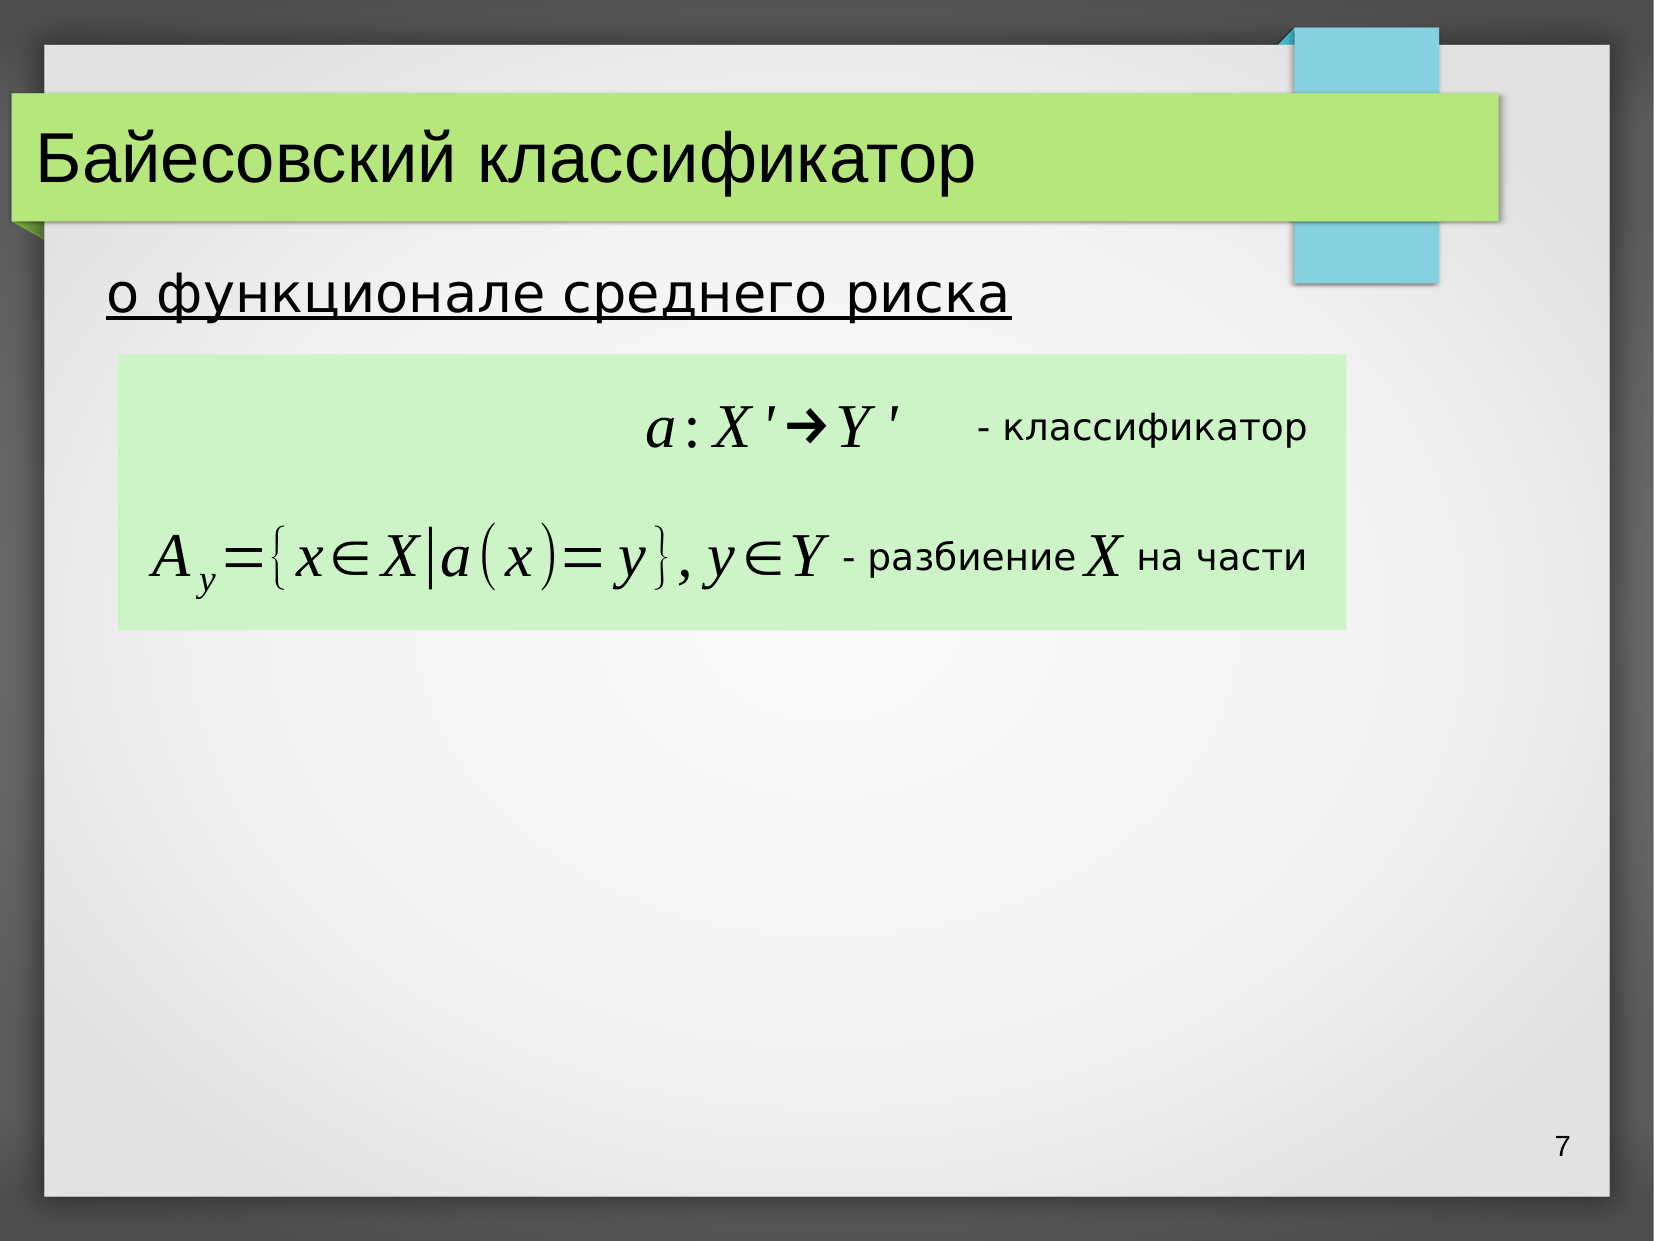

Байесовский классификатор
# о функционале среднего риска
 - классификатор
 - разбиение на части
7